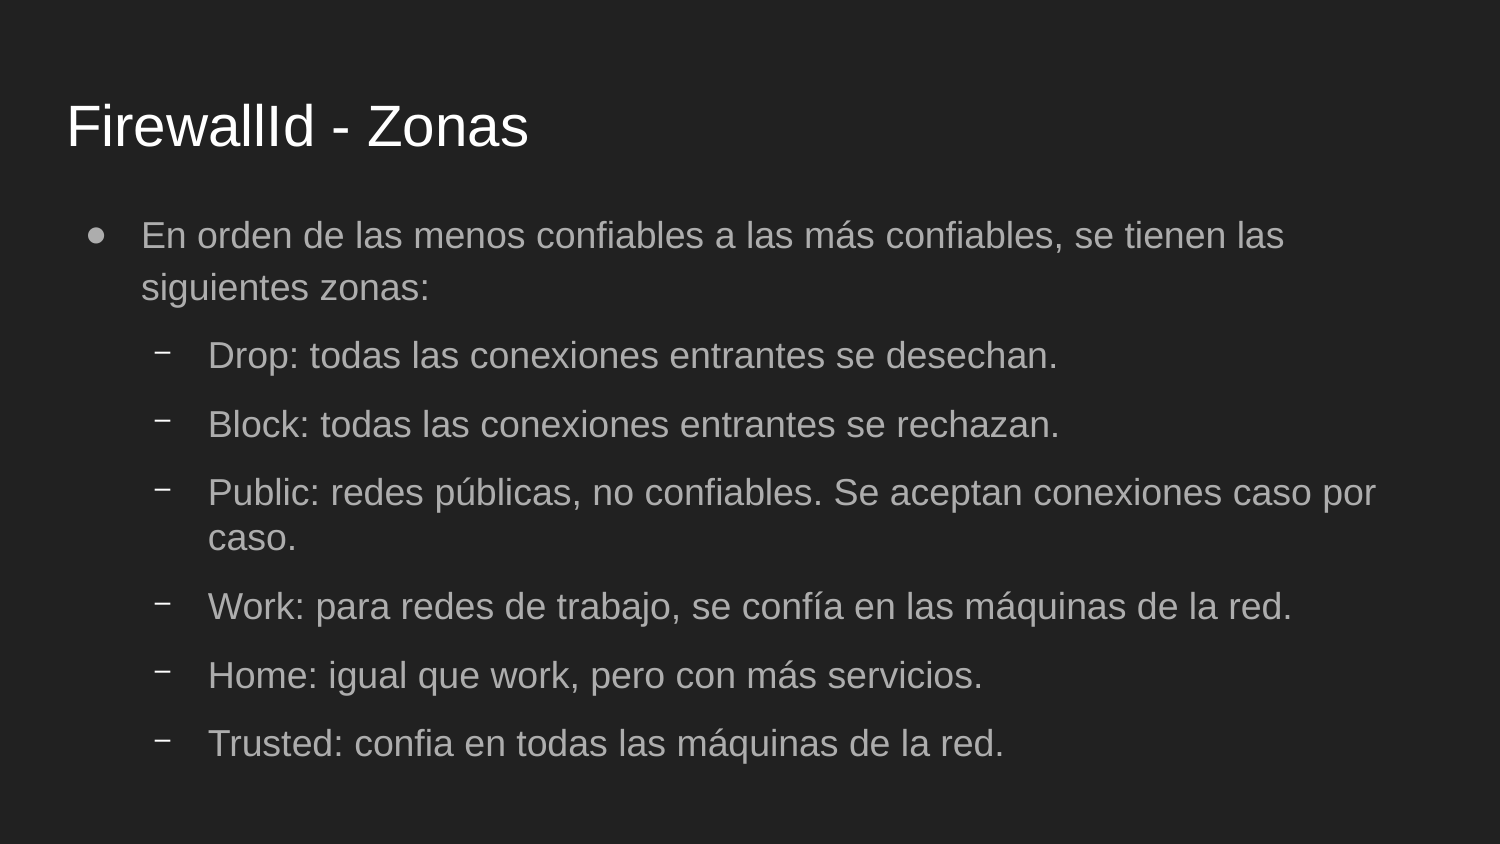

# FirewallId - Zonas
En orden de las menos confiables a las más confiables, se tienen las siguientes zonas:
Drop: todas las conexiones entrantes se desechan.
Block: todas las conexiones entrantes se rechazan.
Public: redes públicas, no confiables. Se aceptan conexiones caso por caso.
Work: para redes de trabajo, se confía en las máquinas de la red.
Home: igual que work, pero con más servicios.
Trusted: confia en todas las máquinas de la red.